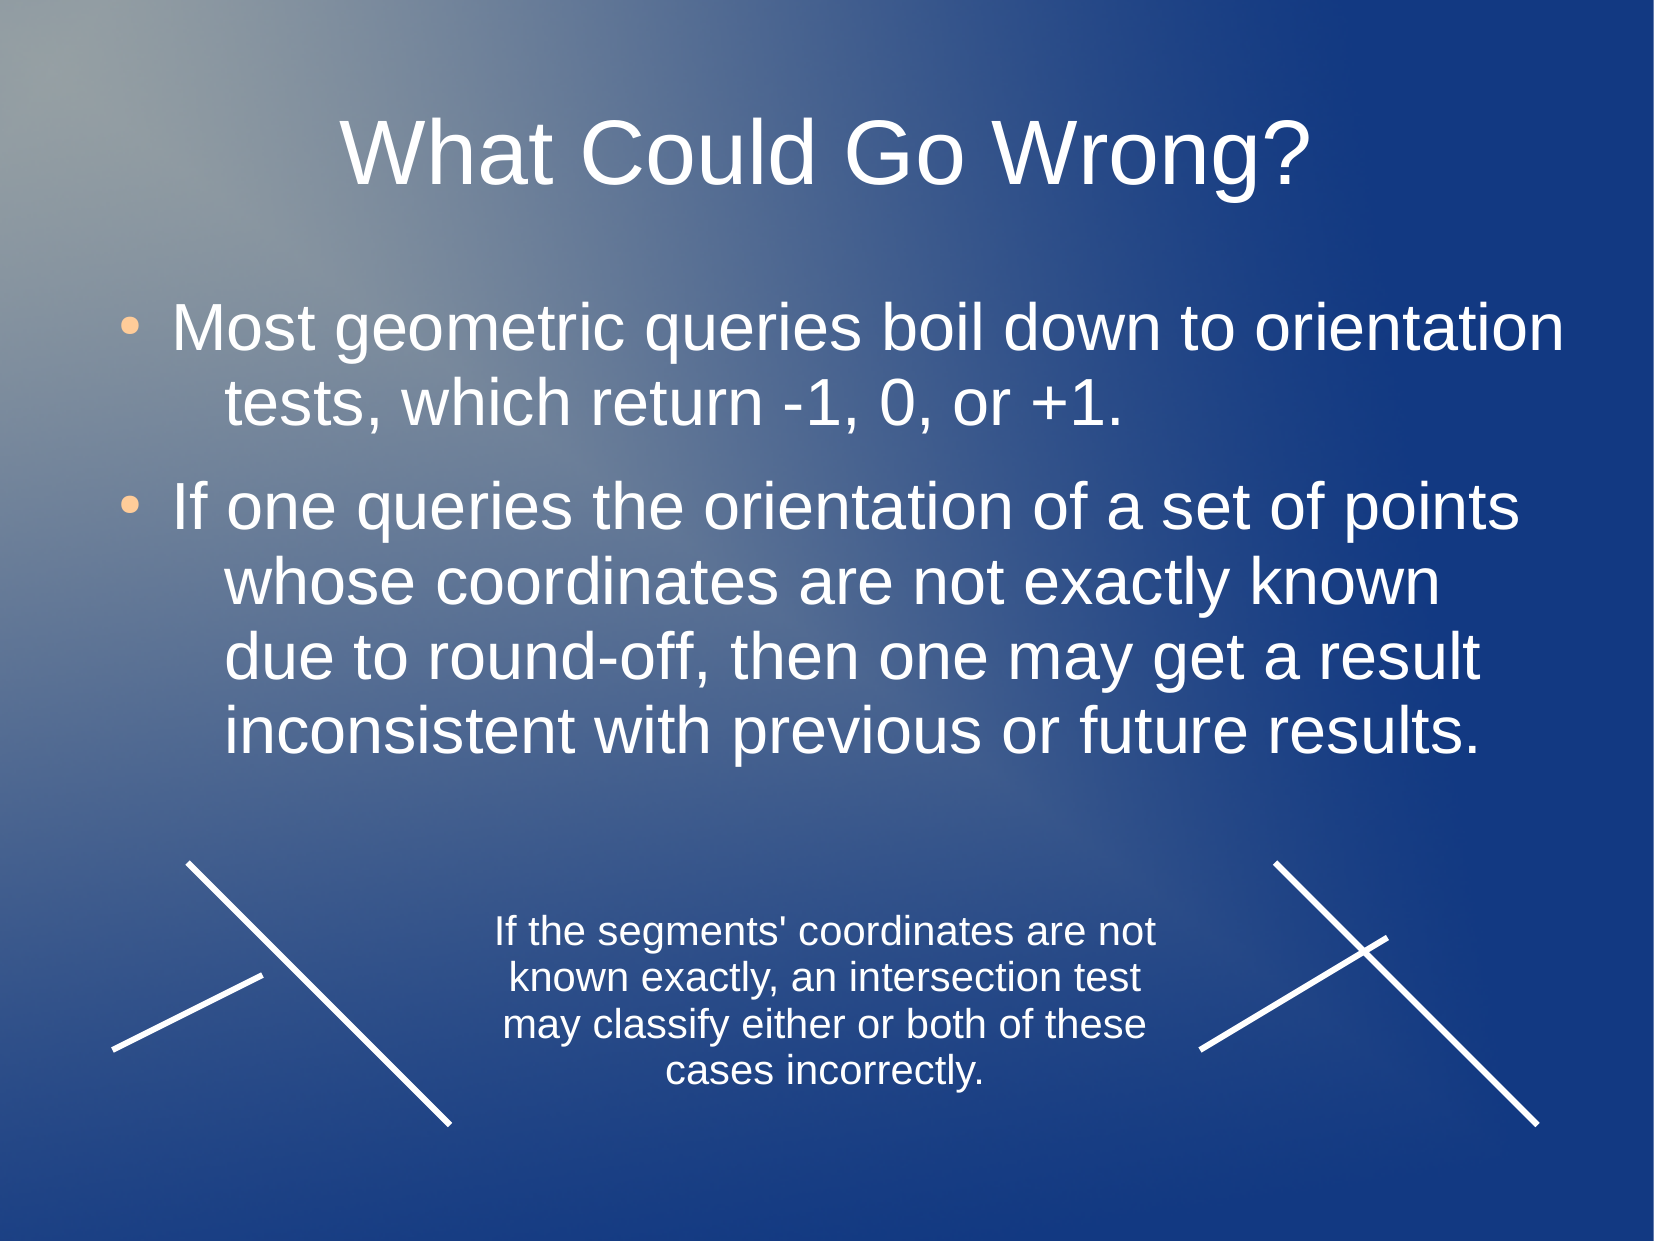

# What Could Go Wrong?
Most geometric queries boil down to orientation tests, which return -1, 0, or +1.
If one queries the orientation of a set of points whose coordinates are not exactly known due to round-off, then one may get a result inconsistent with previous or future results.
If the segments' coordinates are not known exactly, an intersection test may classify either or both of these cases incorrectly.